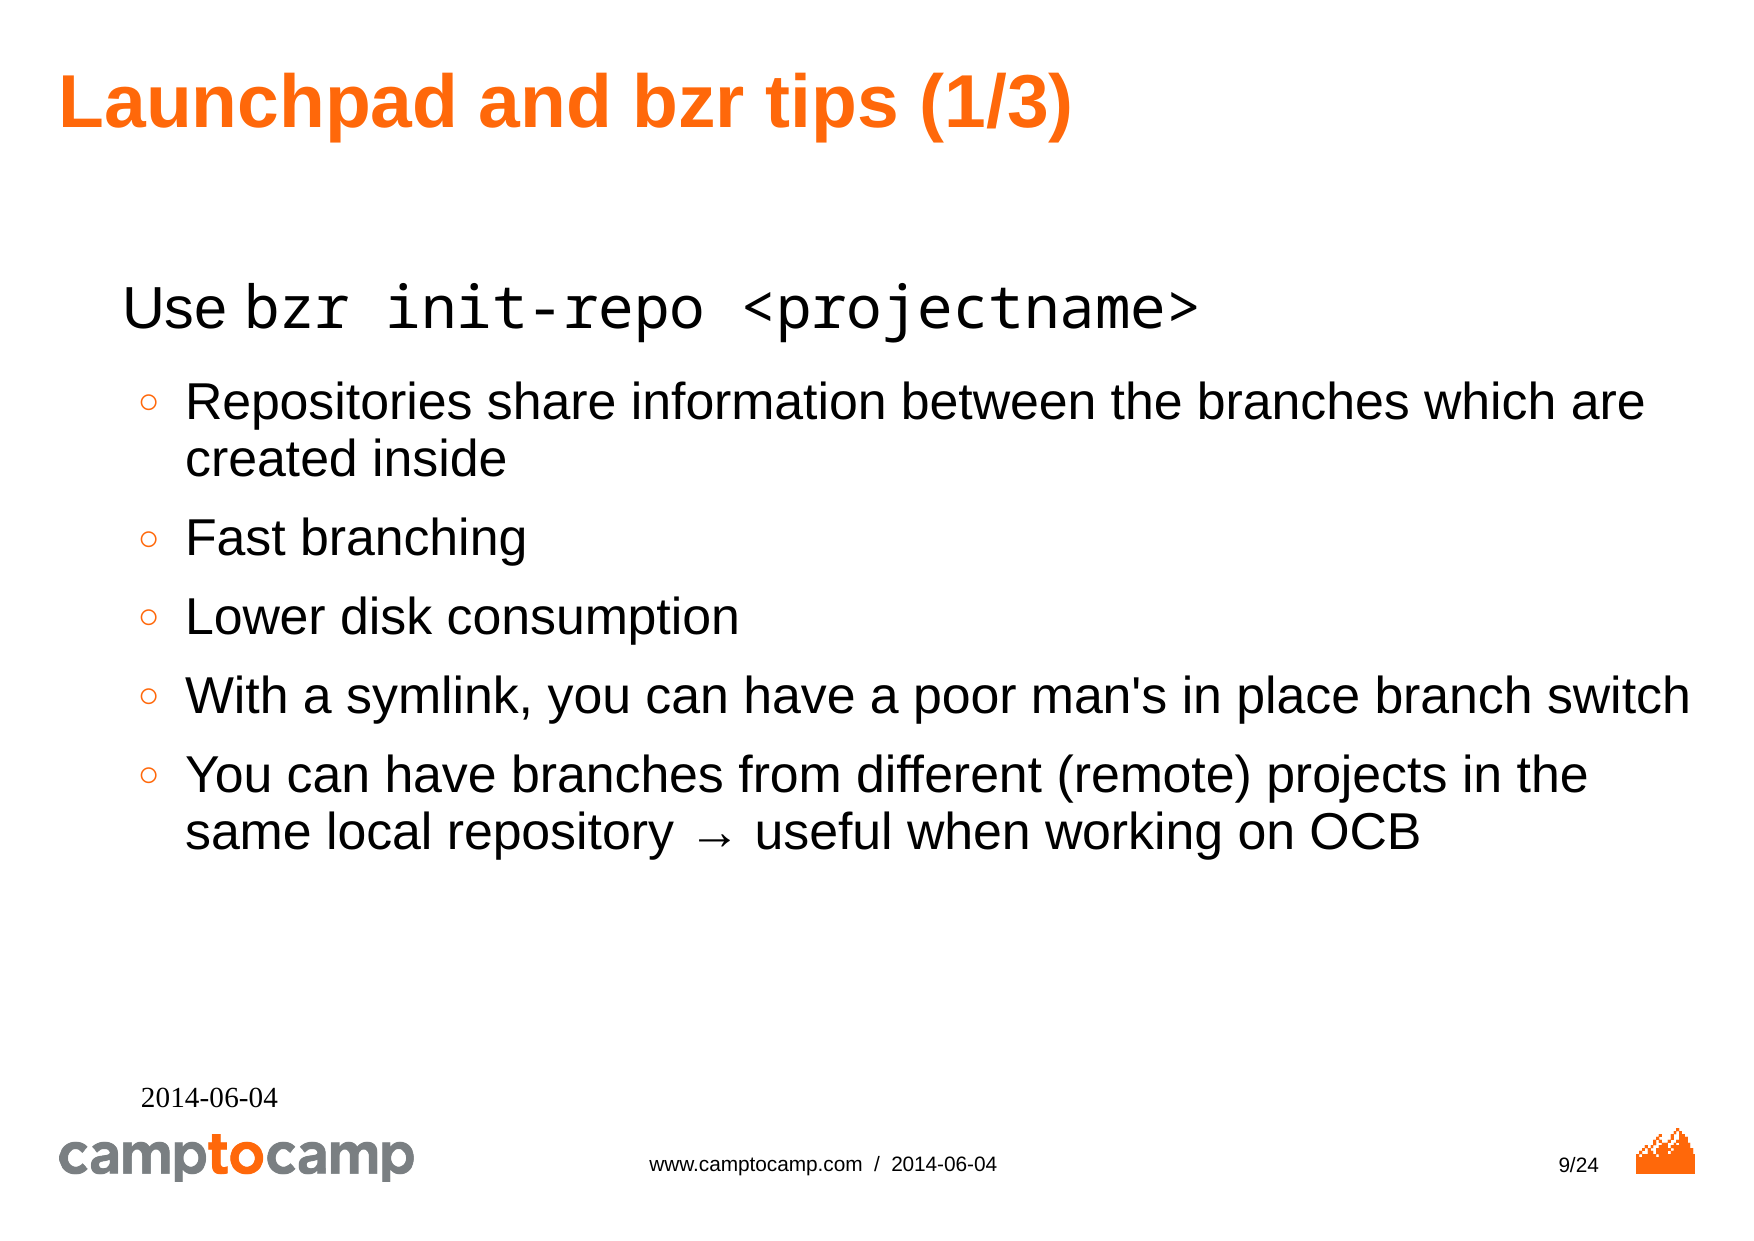

# Launchpad and bzr tips (1/3)
Use bzr init-repo <projectname>
Repositories share information between the branches which are created inside
Fast branching
Lower disk consumption
With a symlink, you can have a poor man's in place branch switch
You can have branches from different (remote) projects in the same local repository → useful when working on OCB
2014-06-04